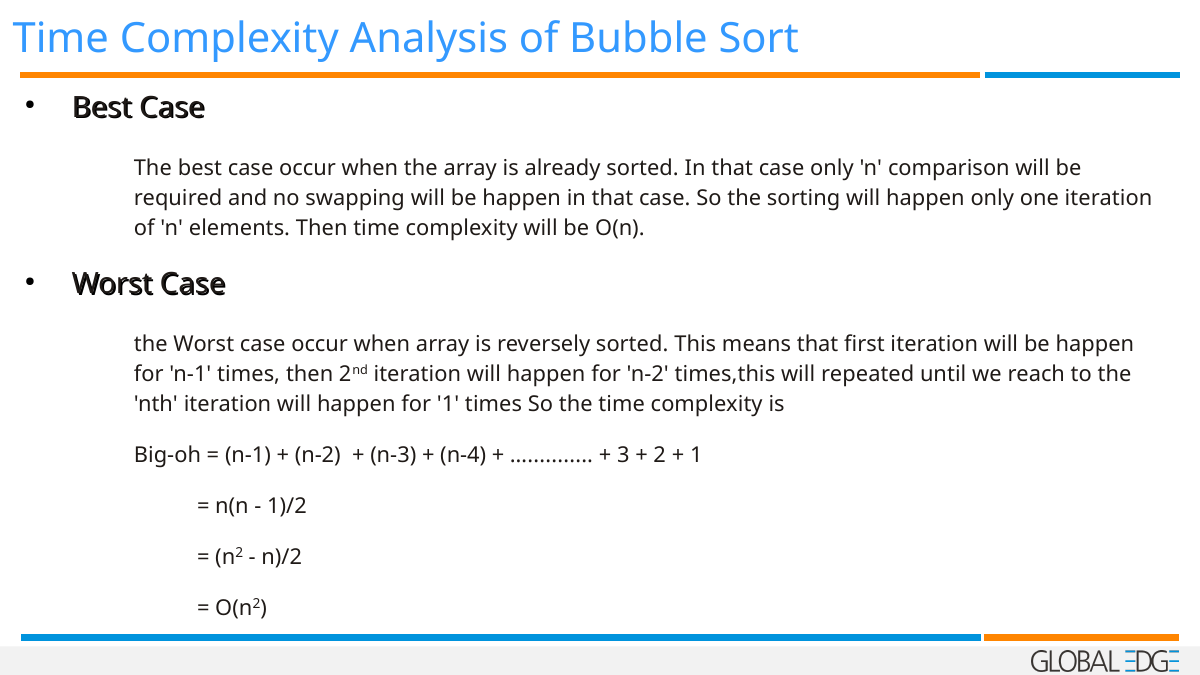

# Time Complexity Analysis of Bubble Sort
Best Case
The best case occur when the array is already sorted. In that case only 'n' comparison will be required and no swapping will be happen in that case. So the sorting will happen only one iteration of 'n' elements. Then time complexity will be O(n).
Worst Case
the Worst case occur when array is reversely sorted. This means that first iteration will be happen for 'n-1' times, then 2nd iteration will happen for 'n-2' times,this will repeated until we reach to the 'nth' iteration will happen for '1' times So the time complexity is
Big-oh = (n-1) + (n-2) + (n-3) + (n-4) + …........... + 3 + 2 + 1
 = n(n - 1)/2
 = (n2 - n)/2
 = O(n2)